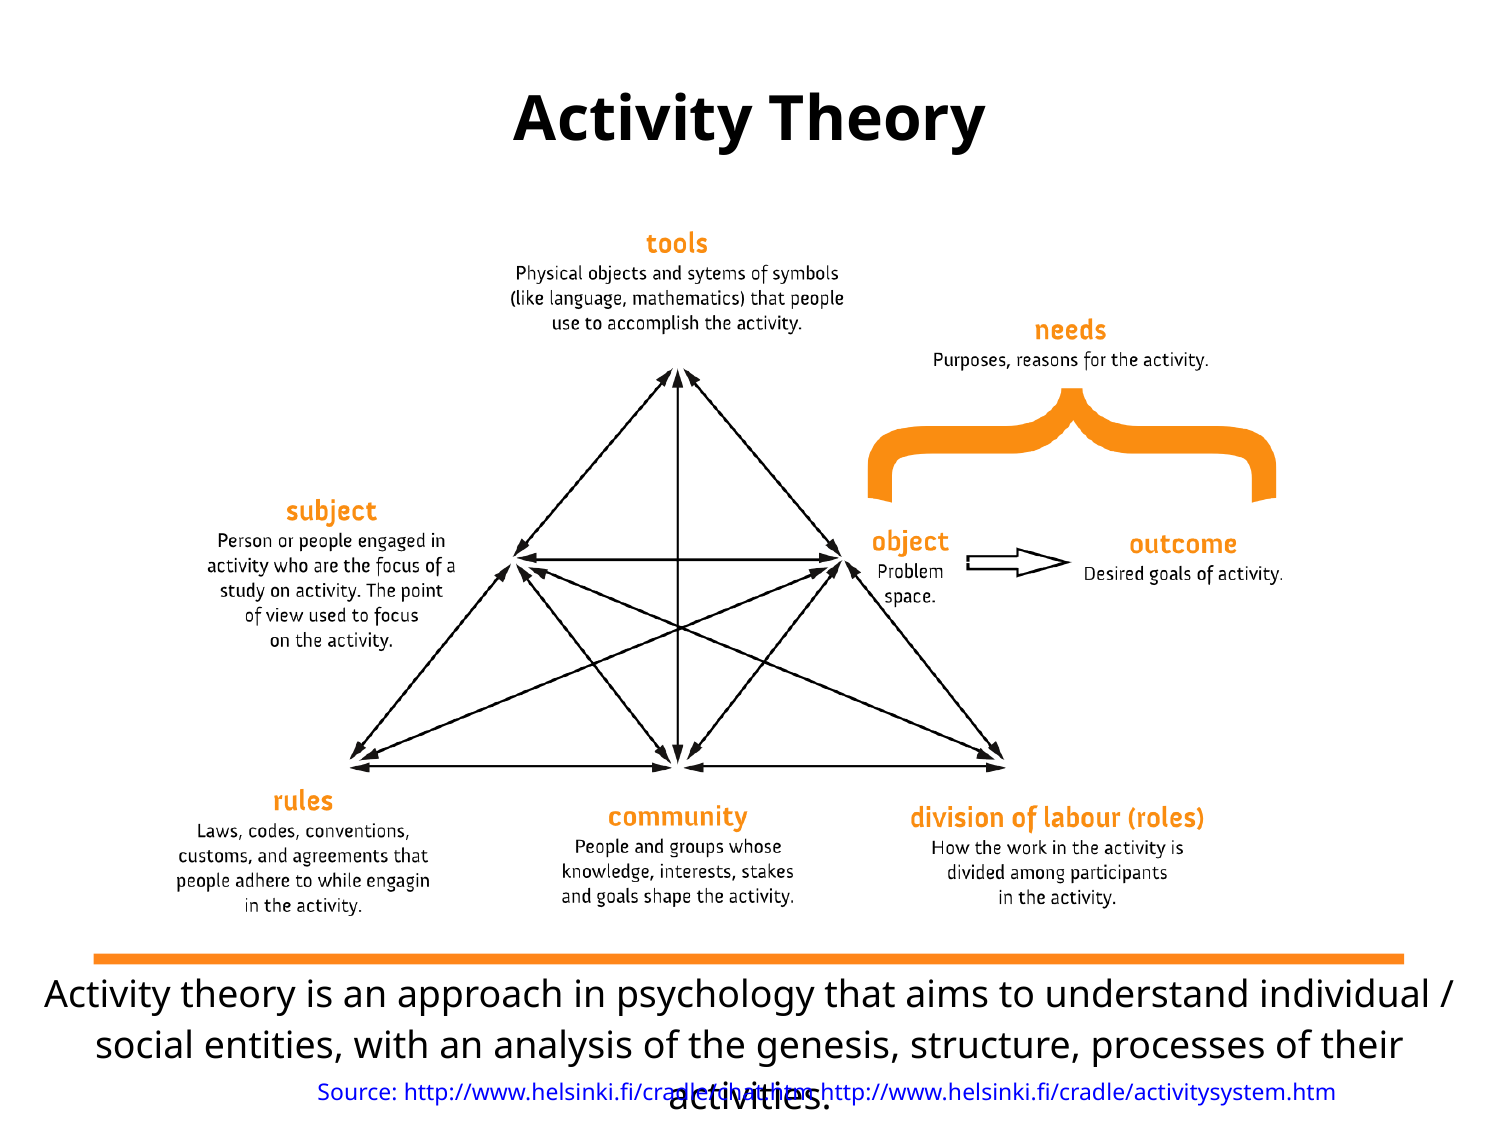

# Activity Theory
Activity theory is an approach in psychology that aims to understand individual / social entities, with an analysis of the genesis, structure, processes of their activities.
Source: http://www.helsinki.fi/cradle/chat.htm http://www.helsinki.fi/cradle/activitysystem.htm